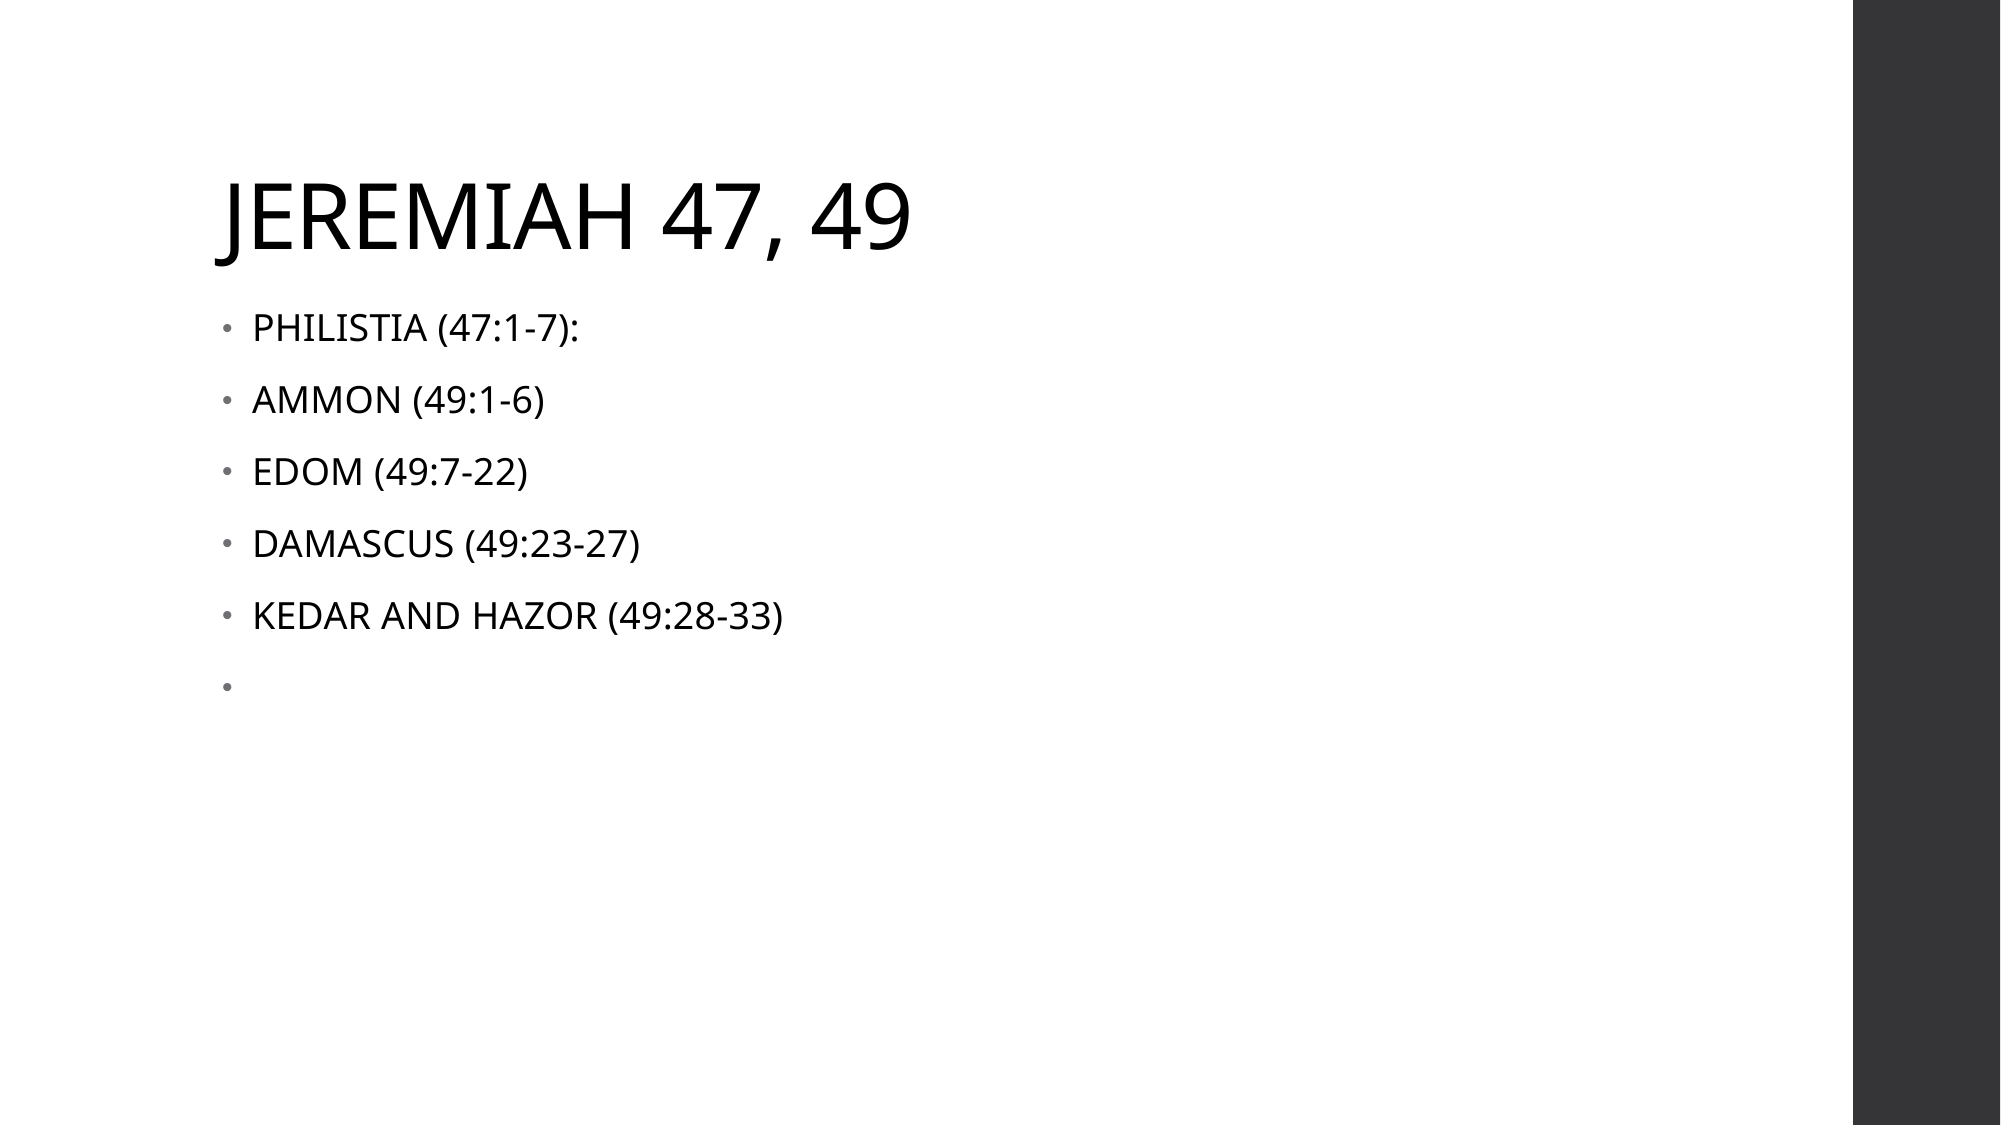

# JEREMIAH 47, 49
PHILISTIA (47:1-7):
AMMON (49:1-6)
EDOM (49:7-22)
DAMASCUS (49:23-27)
KEDAR AND HAZOR (49:28-33)